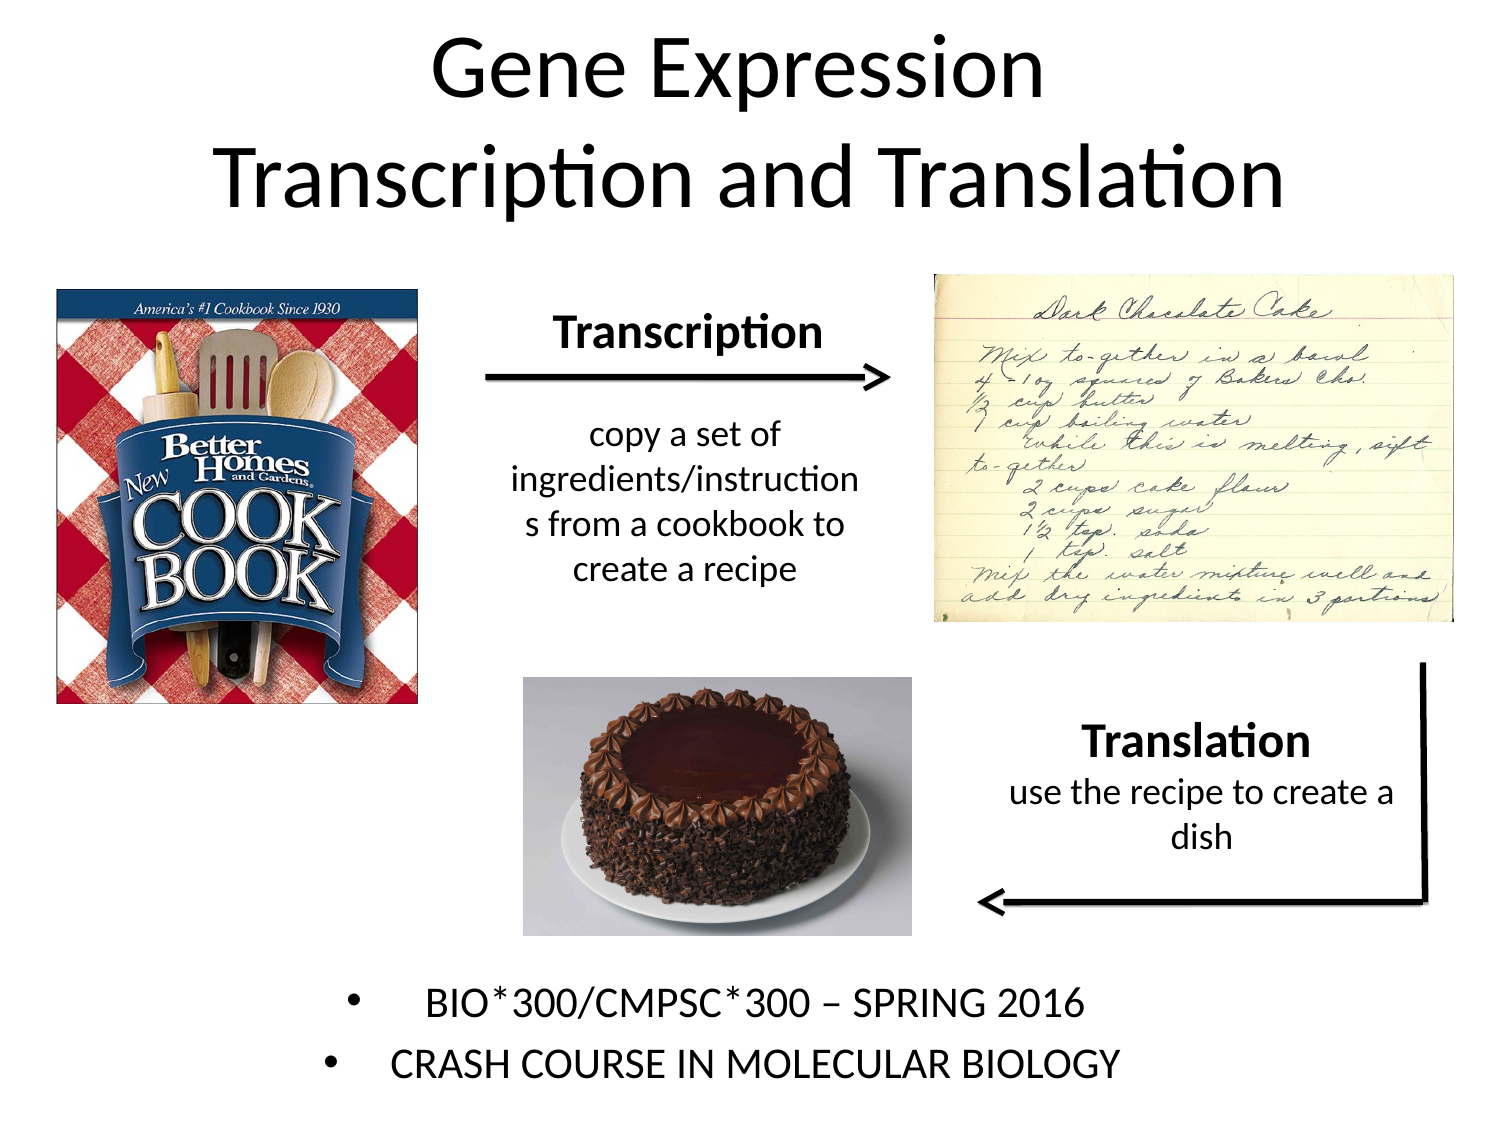

# Gene Expression Transcription and Translation
Transcription
copy a set of ingredients/instructions from a cookbook to create a recipe
Translation
use the recipe to create a dish
BIO*300/CMPSC*300 – SPRING 2016
CRASH COURSE IN MOLECULAR BIOLOGY